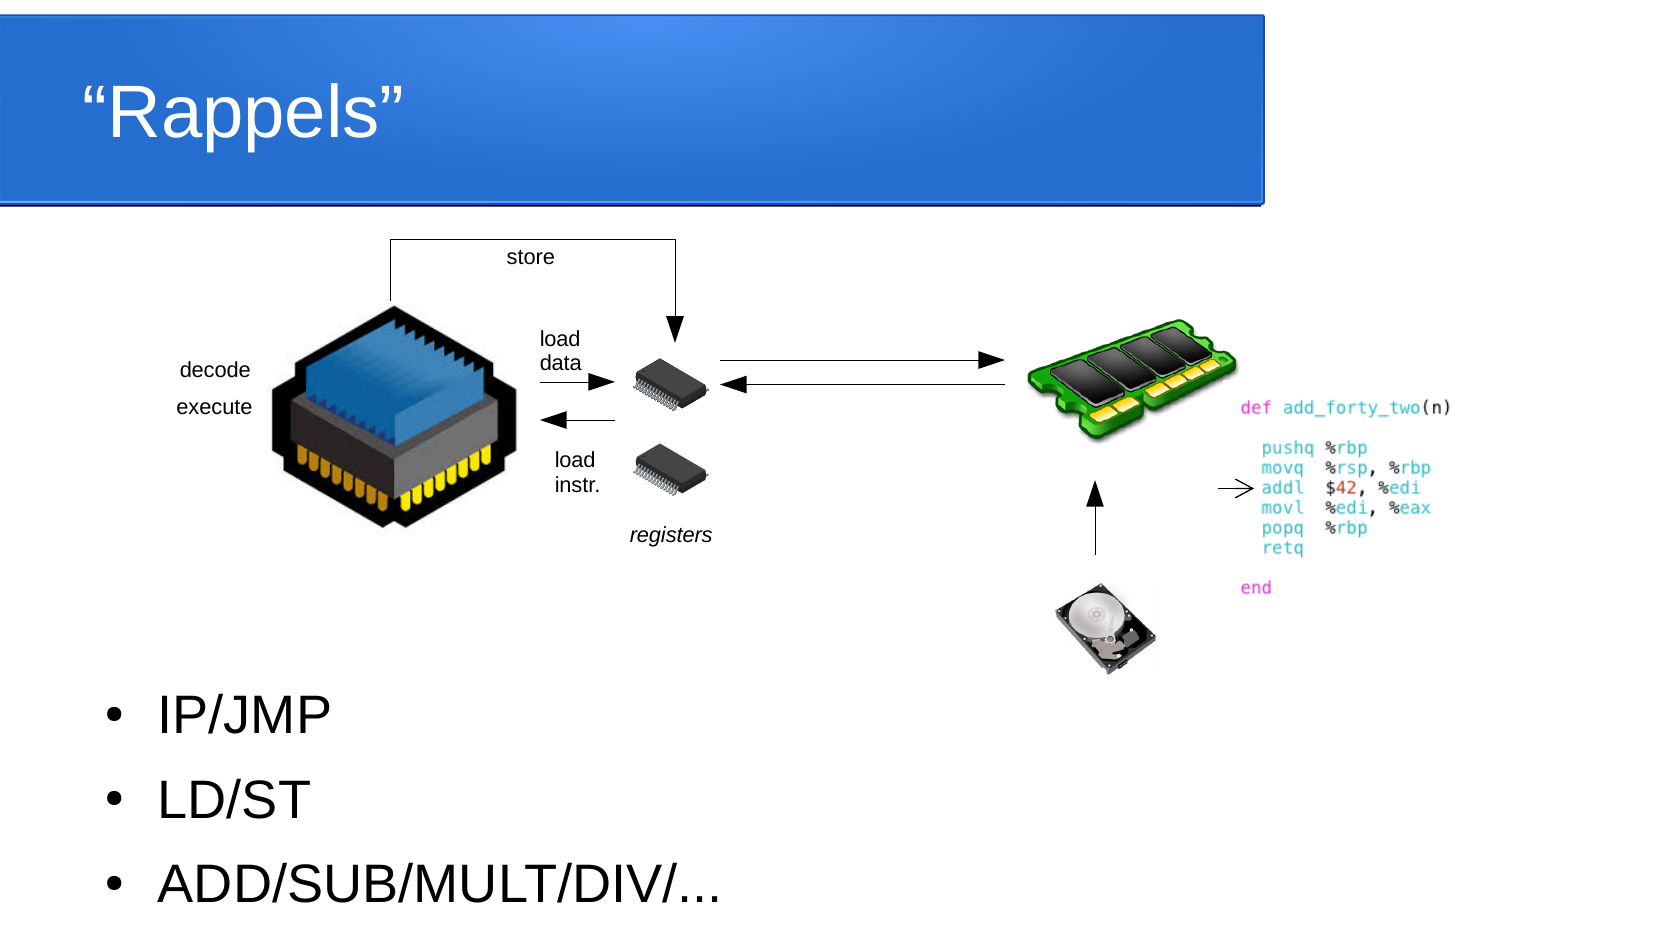

# “Rappels”
store
load data
decode
execute
load instr.
registers
IP/JMP
LD/ST
ADD/SUB/MULT/DIV/...